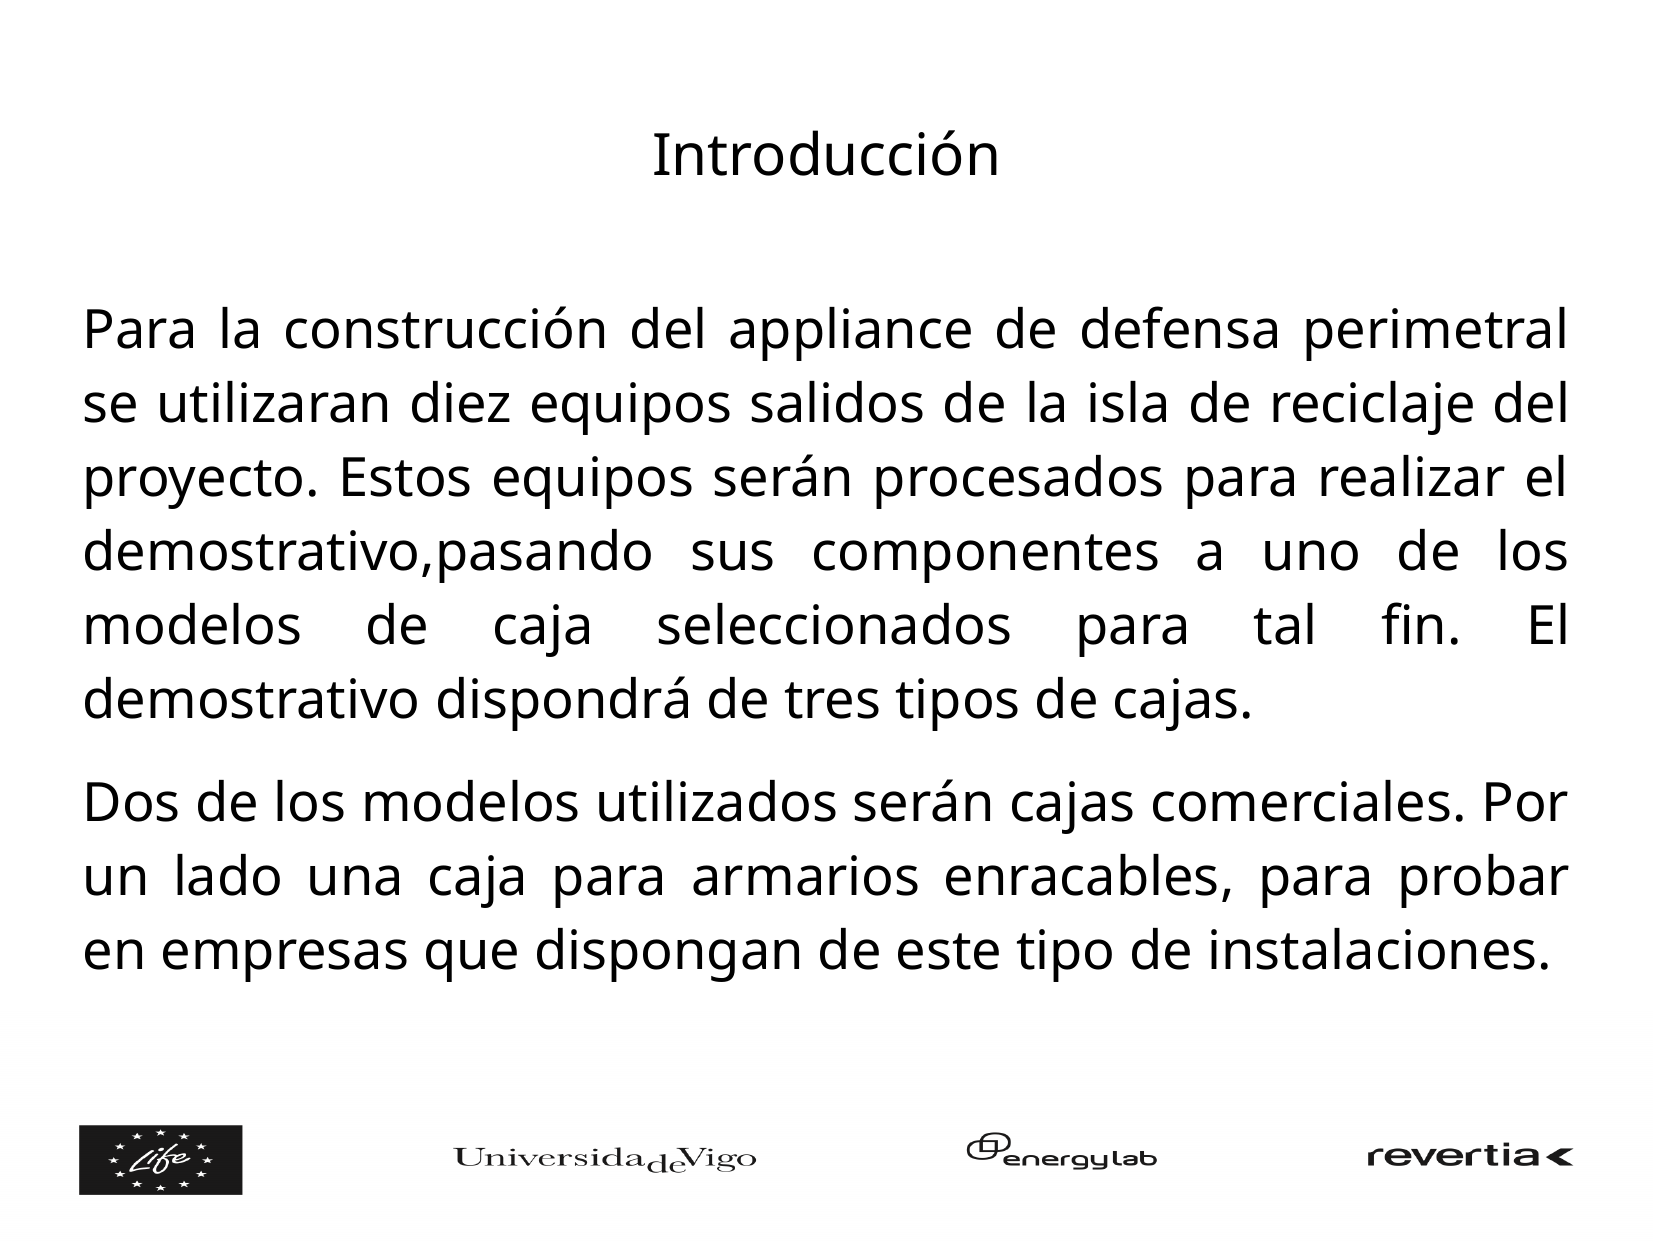

# Introducción
Para la construcción del appliance de defensa perimetral se utilizaran diez equipos salidos de la isla de reciclaje del proyecto. Estos equipos serán procesados para realizar el demostrativo,pasando sus componentes a uno de los modelos de caja seleccionados para tal fin. El demostrativo dispondrá de tres tipos de cajas.
Dos de los modelos utilizados serán cajas comerciales. Por un lado una caja para armarios enracables, para probar en empresas que dispongan de este tipo de instalaciones.